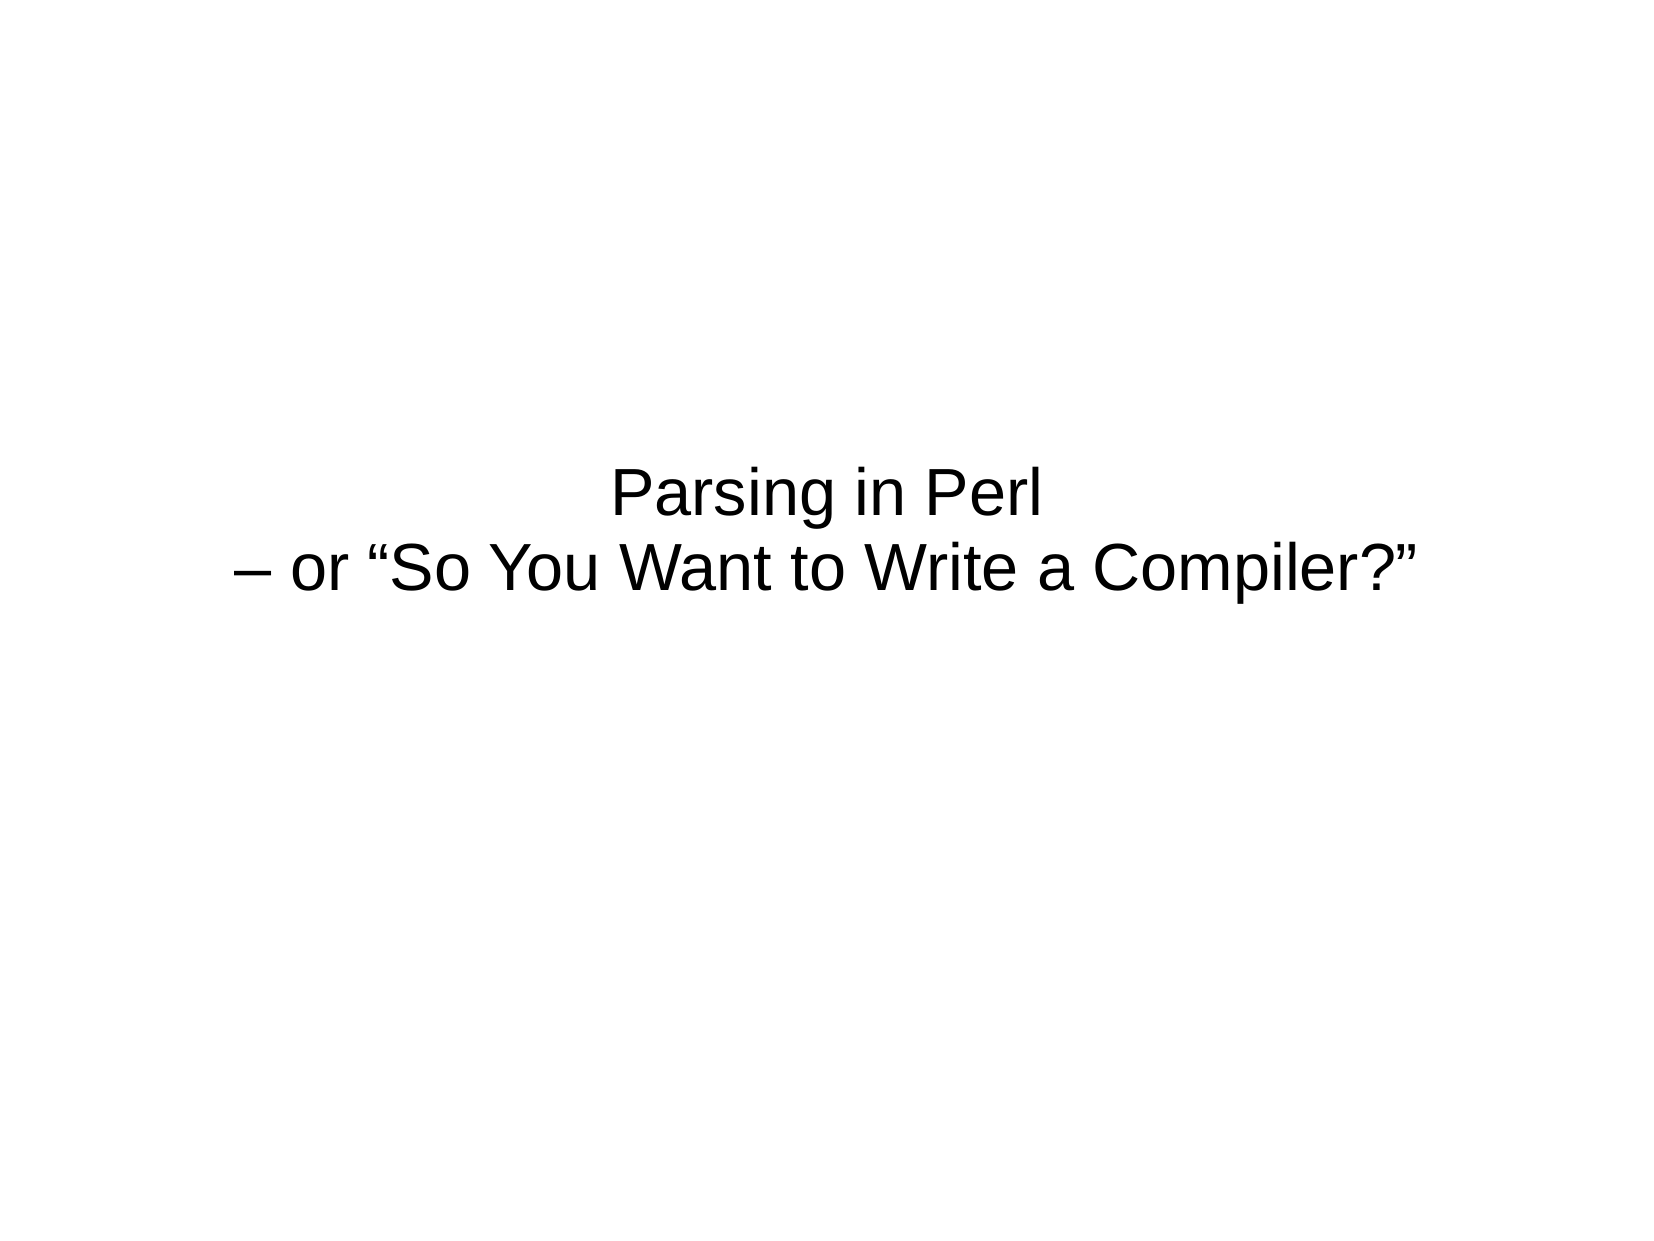

# Parsing in Perl
– or “So You Want to Write a Compiler?”